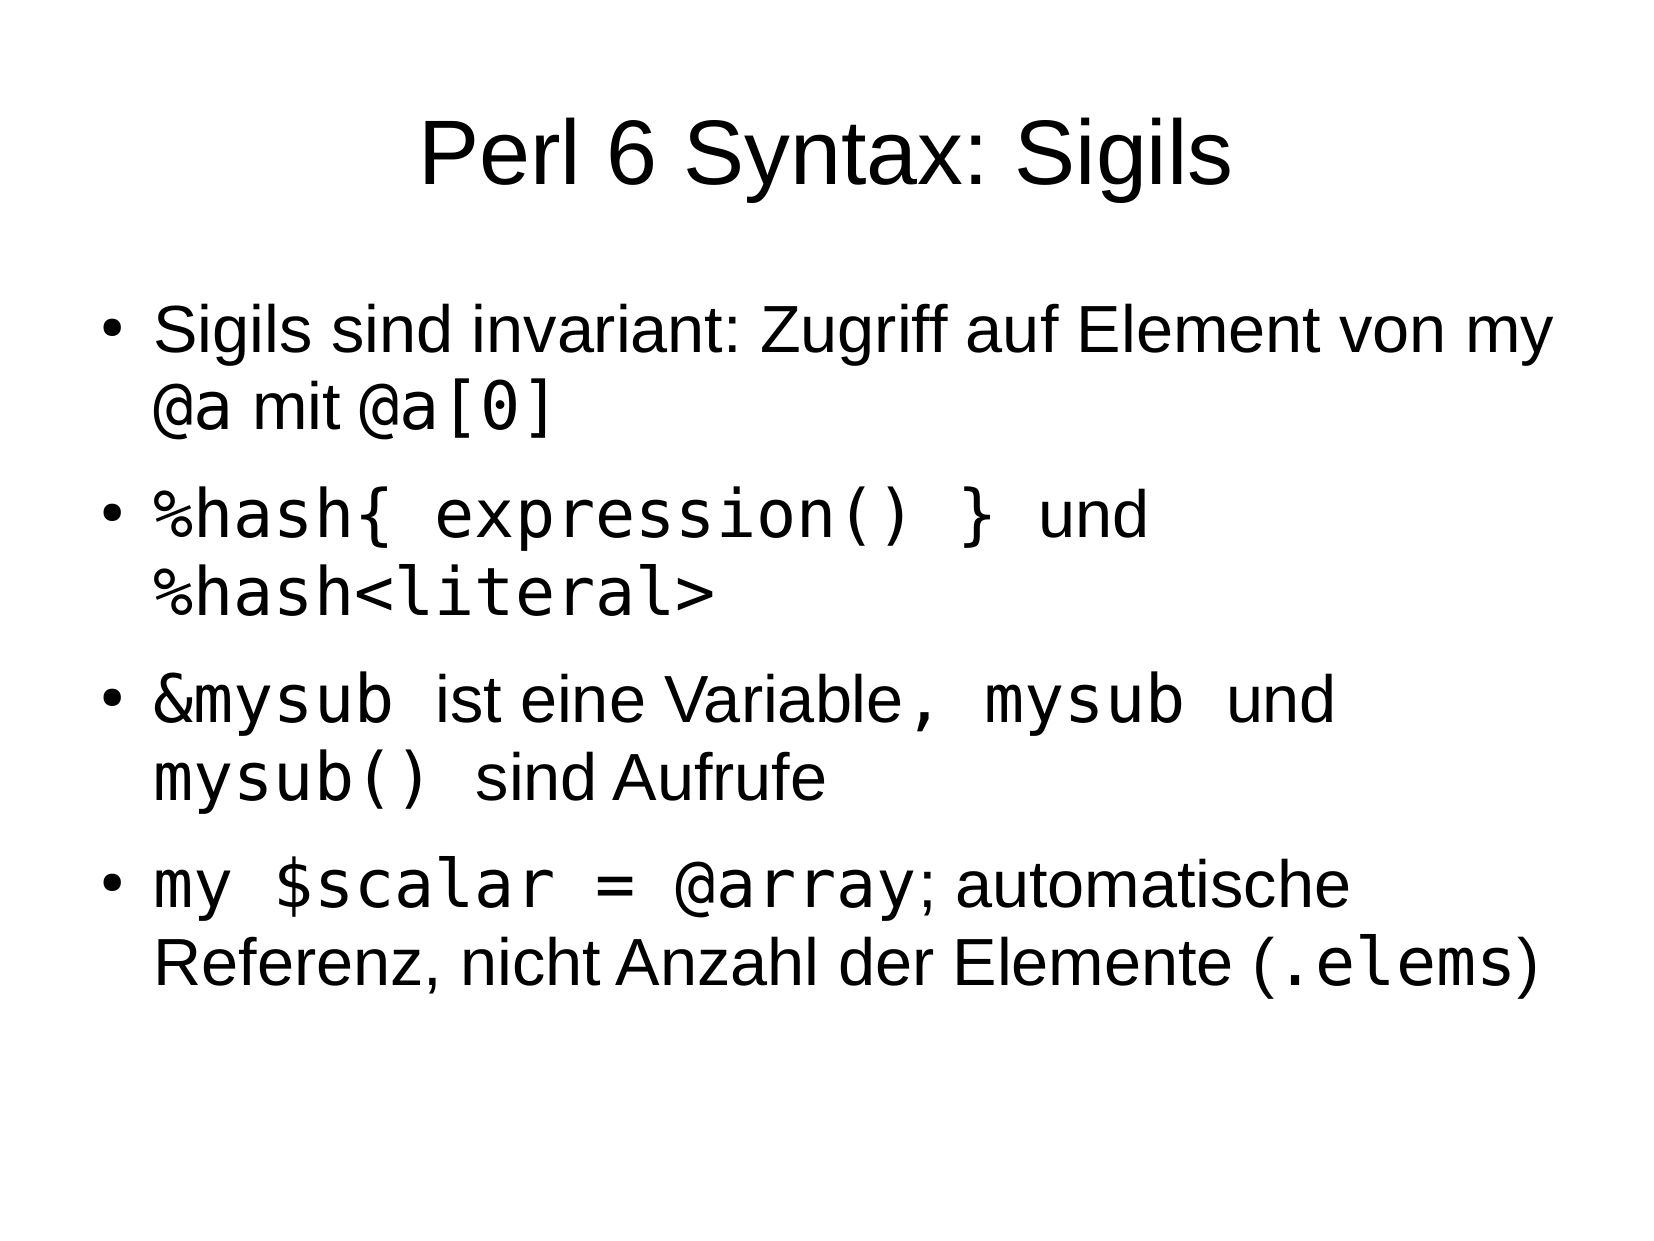

# Perl 6 Syntax: Sigils
Sigils sind invariant: Zugriff auf Element von my @a mit @a[0]
%hash{ expression() } und %hash<literal>
&mysub ist eine Variable, mysub und mysub() sind Aufrufe
my $scalar = @array; automatische Referenz, nicht Anzahl der Elemente (.elems)